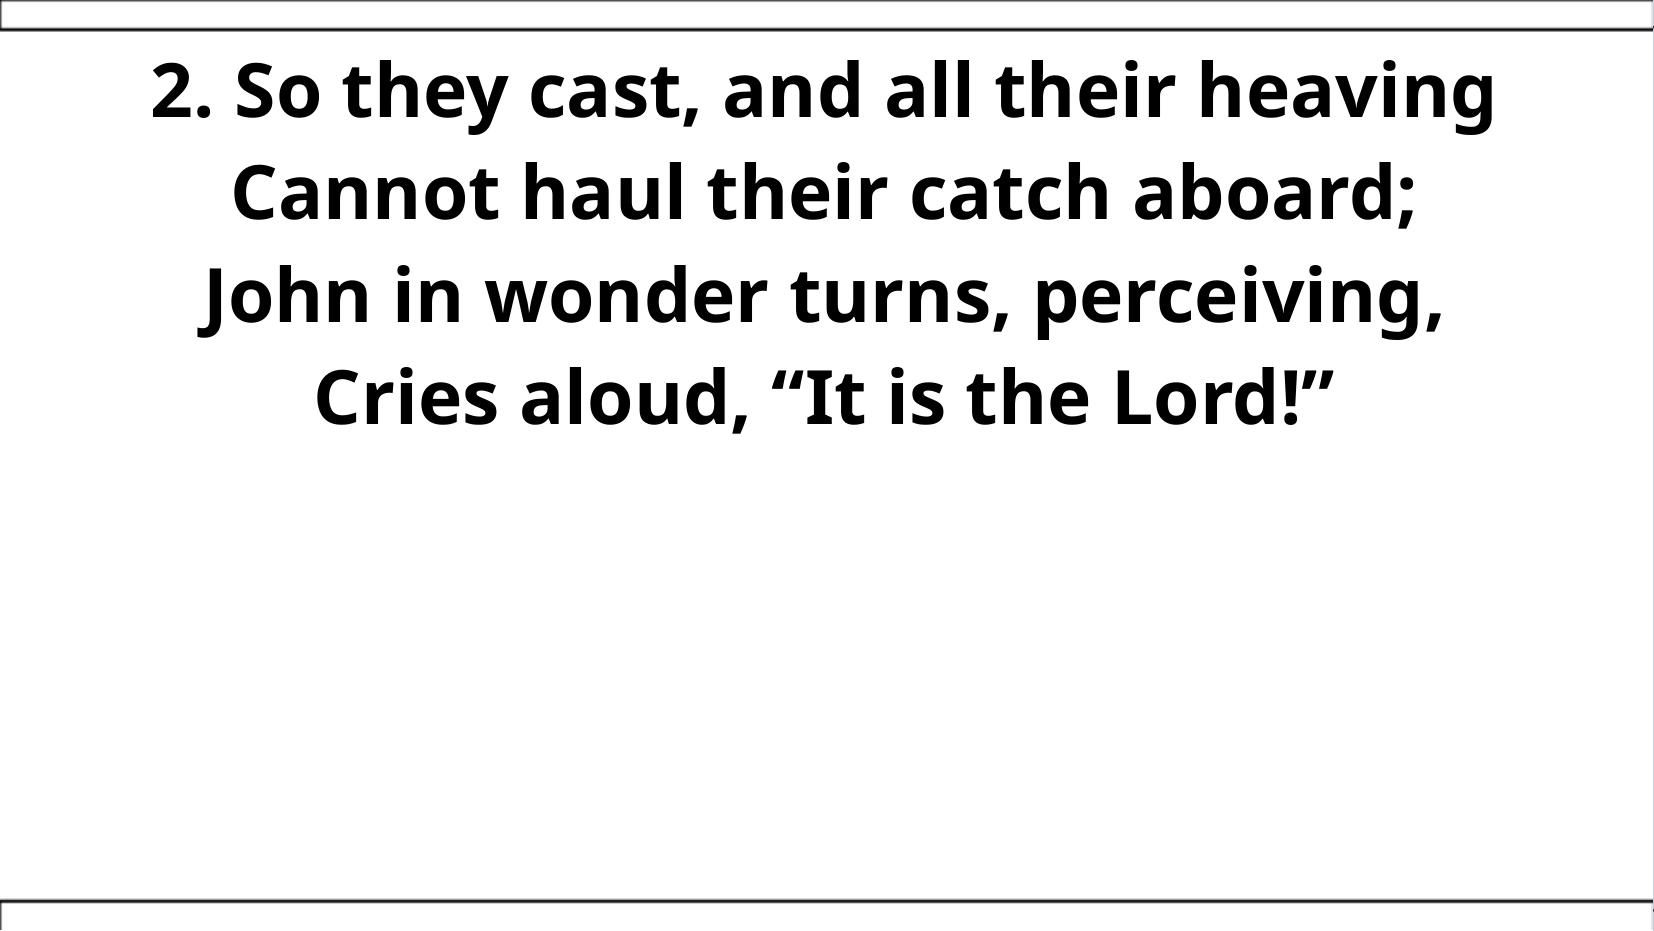

2. So they cast, and all their heaving
Cannot haul their catch aboard;
John in wonder turns, perceiving,
Cries aloud, “It is the Lord!”